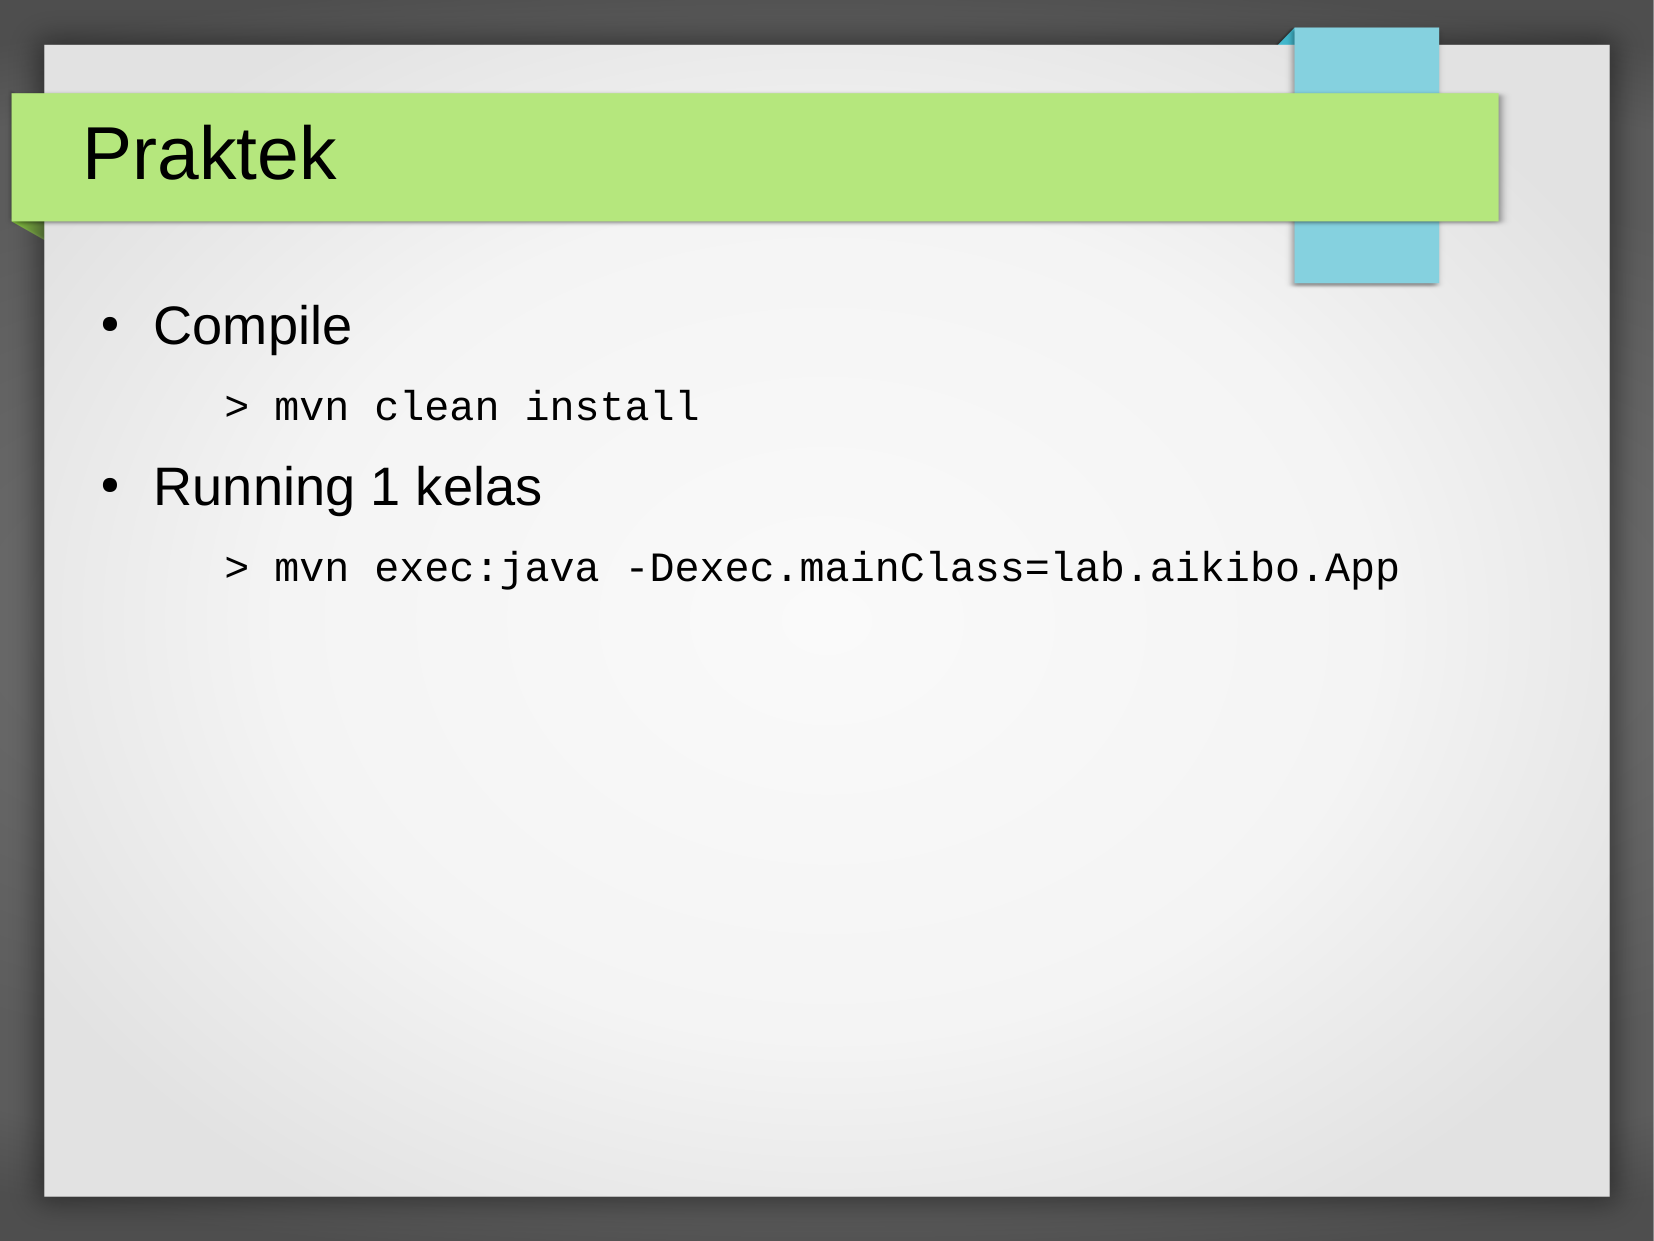

# Praktek
Compile
> mvn clean install
Running 1 kelas
> mvn exec:java -Dexec.mainClass=lab.aikibo.App